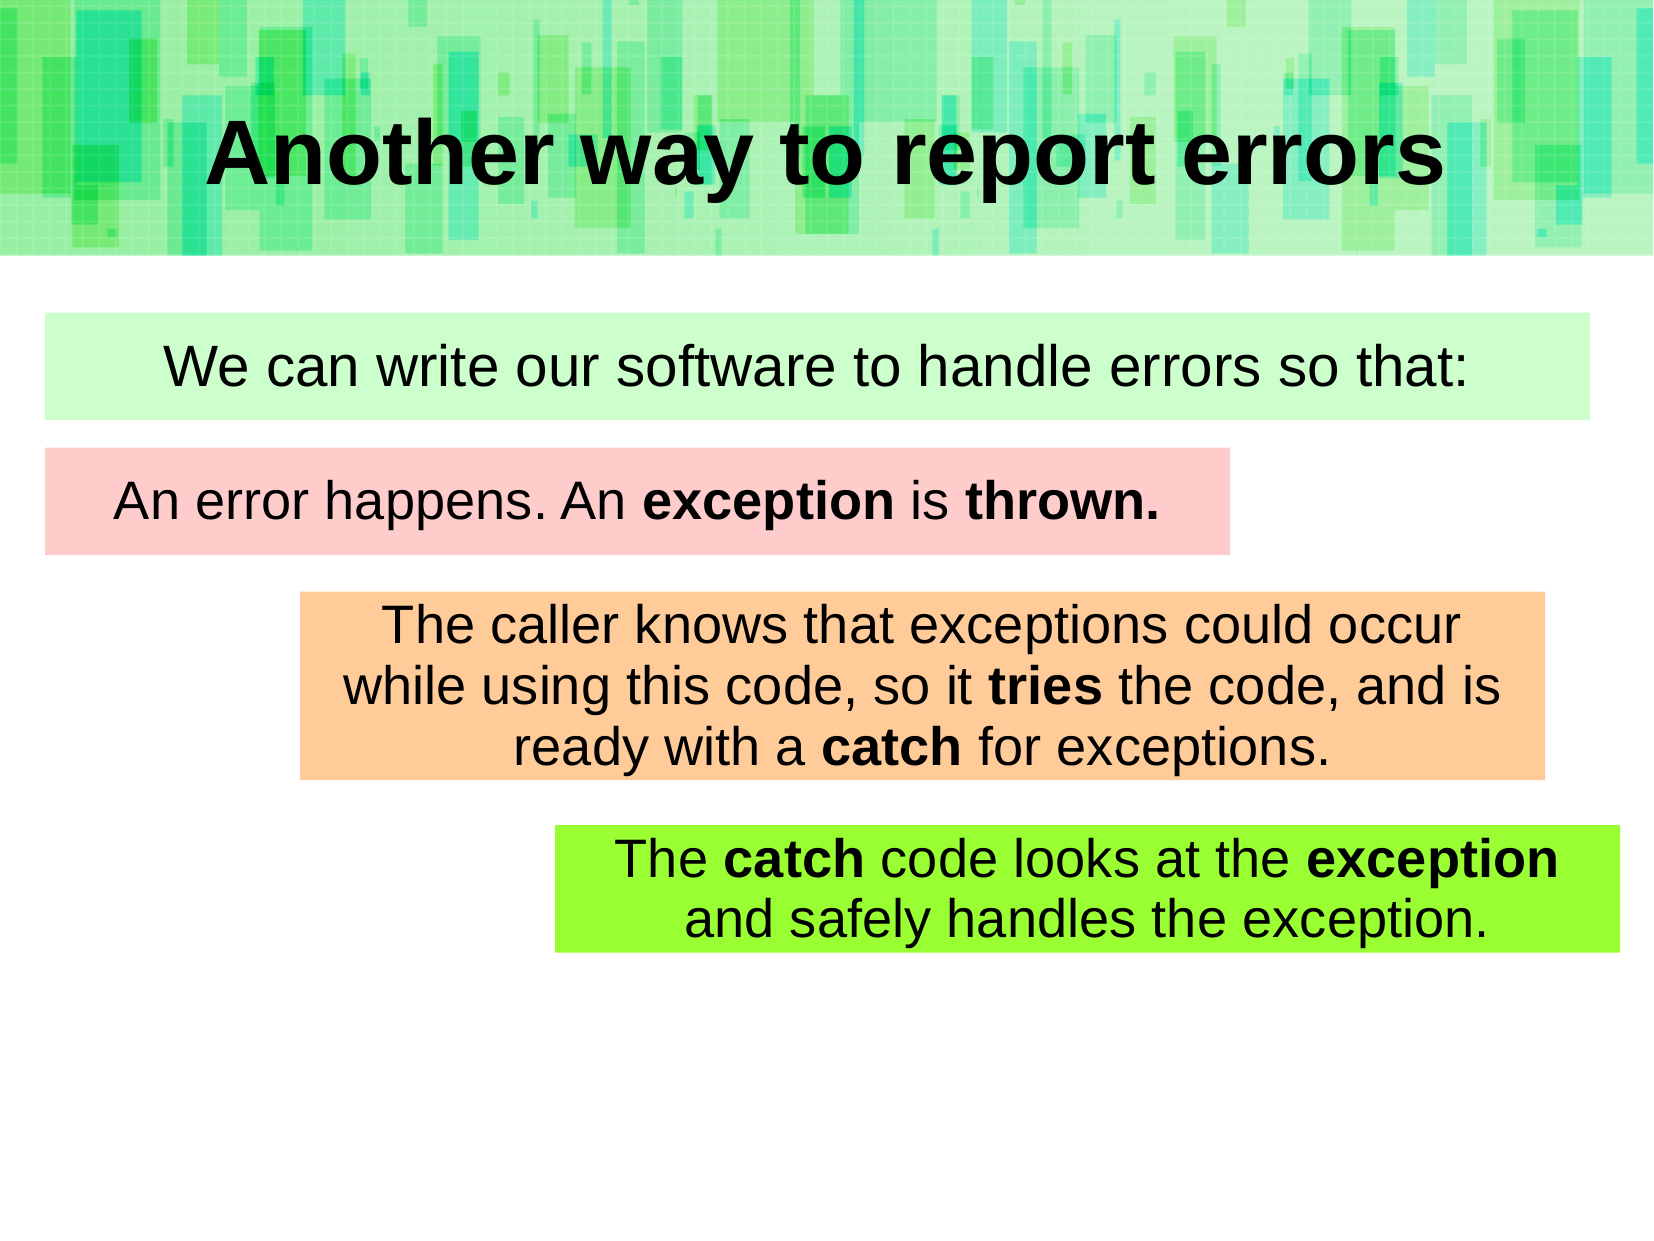

# Another way to report errors
We can write our software to handle errors so that:
An error happens. An exception is thrown.
The caller knows that exceptions could occur while using this code, so it tries the code, and is ready with a catch for exceptions.
The catch code looks at the exception and safely handles the exception.